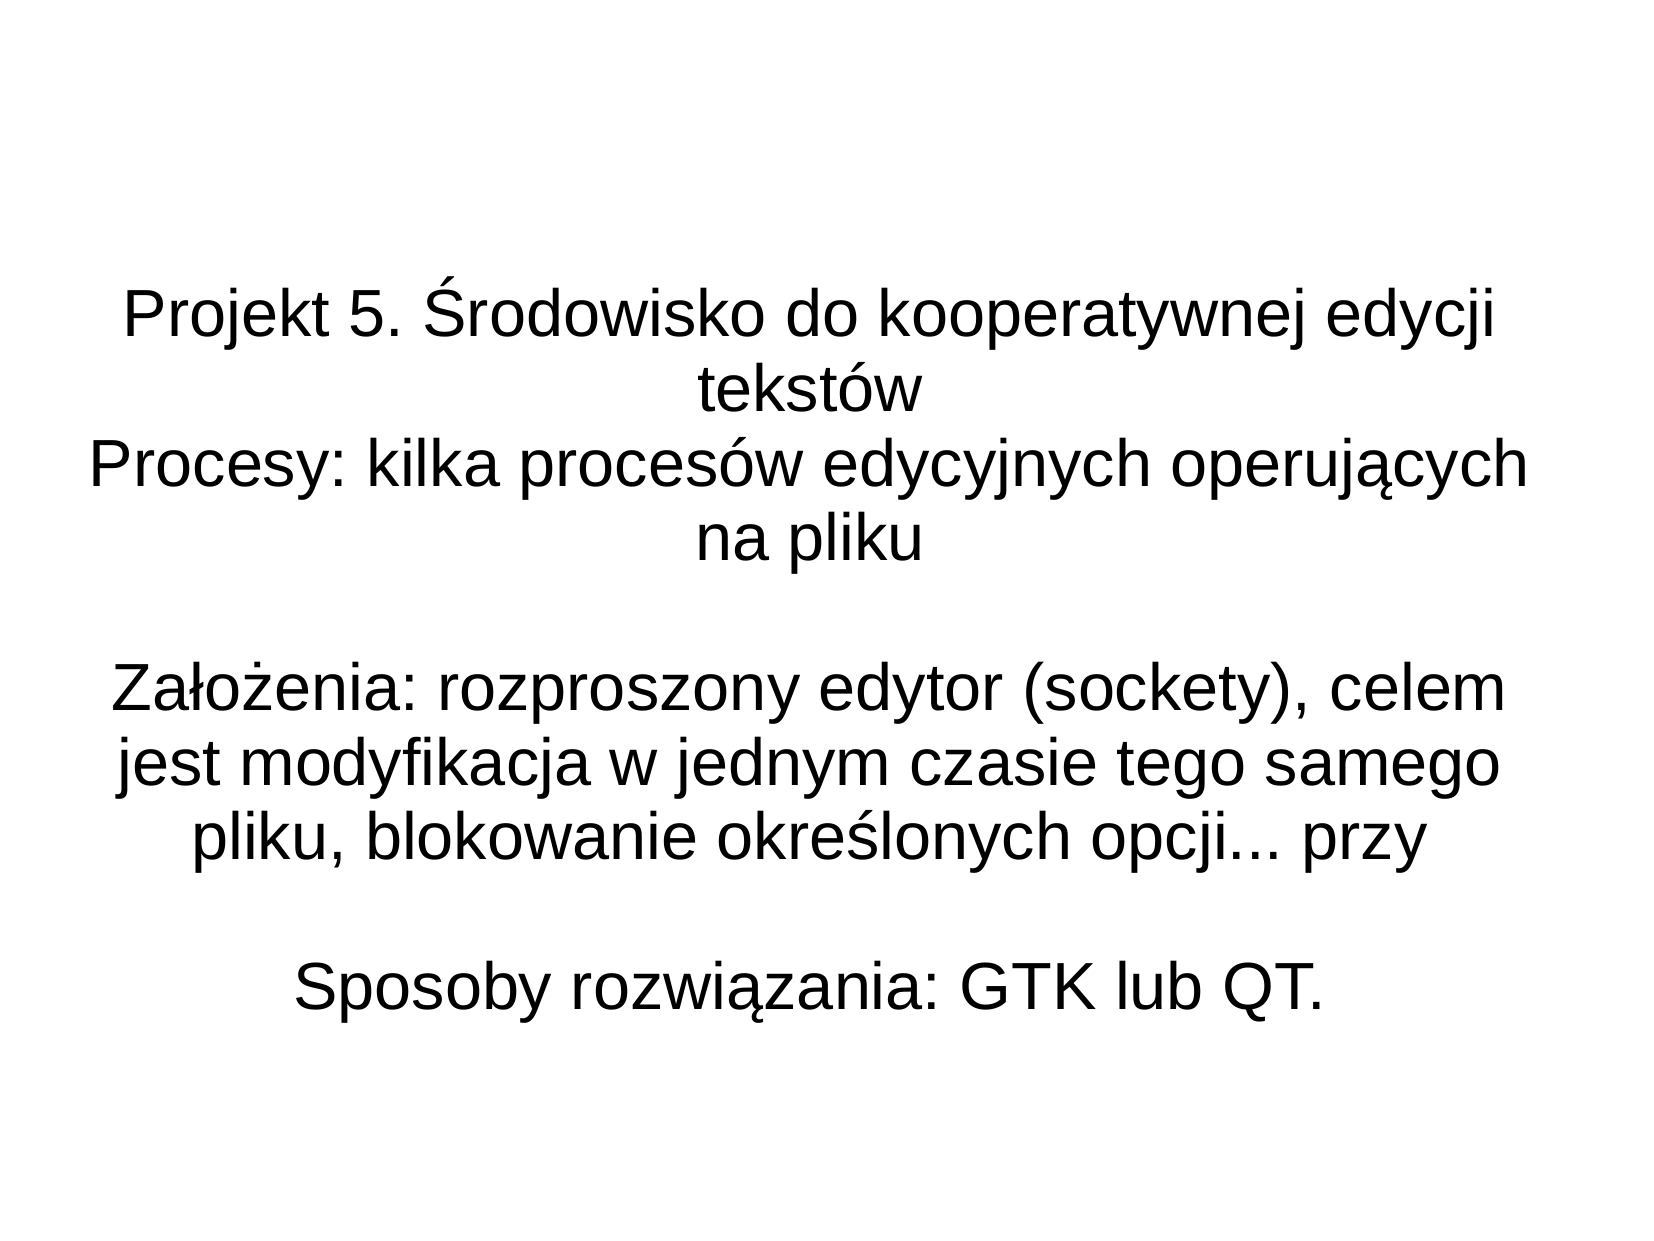

#
Projekt 5. Środowisko do kooperatywnej edycji tekstów
Procesy: kilka procesów edycyjnych operujących na pliku
Założenia: rozproszony edytor (sockety), celem jest modyfikacja w jednym czasie tego samego pliku, blokowanie określonych opcji... przy
Sposoby rozwiązania: GTK lub QT.